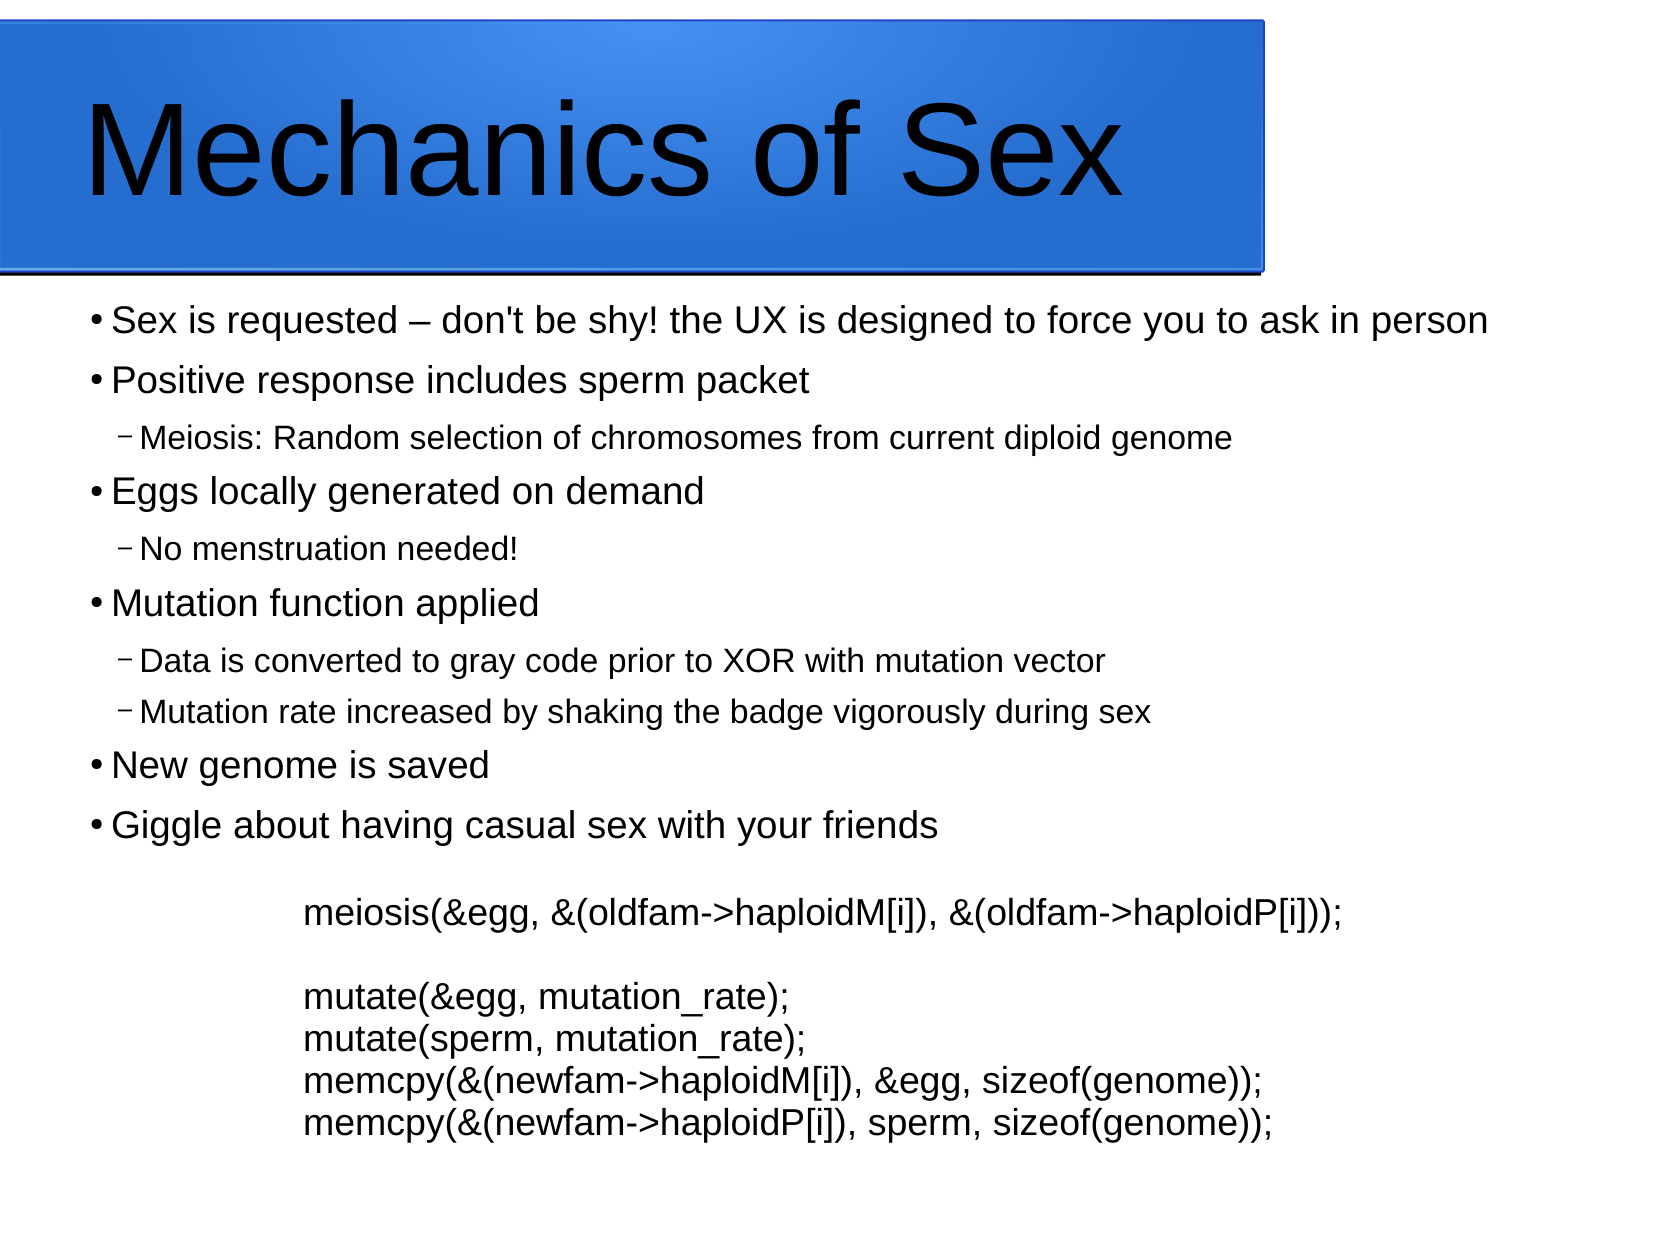

# Mechanics of Sex
Sex is requested – don't be shy! the UX is designed to force you to ask in person
Positive response includes sperm packet
Meiosis: Random selection of chromosomes from current diploid genome
Eggs locally generated on demand
No menstruation needed!
Mutation function applied
Data is converted to gray code prior to XOR with mutation vector
Mutation rate increased by shaking the badge vigorously during sex
New genome is saved
Giggle about having casual sex with your friends
 meiosis(&egg, &(oldfam->haploidM[i]), &(oldfam->haploidP[i]));
 mutate(&egg, mutation_rate);
 mutate(sperm, mutation_rate);
 memcpy(&(newfam->haploidM[i]), &egg, sizeof(genome));
 memcpy(&(newfam->haploidP[i]), sperm, sizeof(genome));